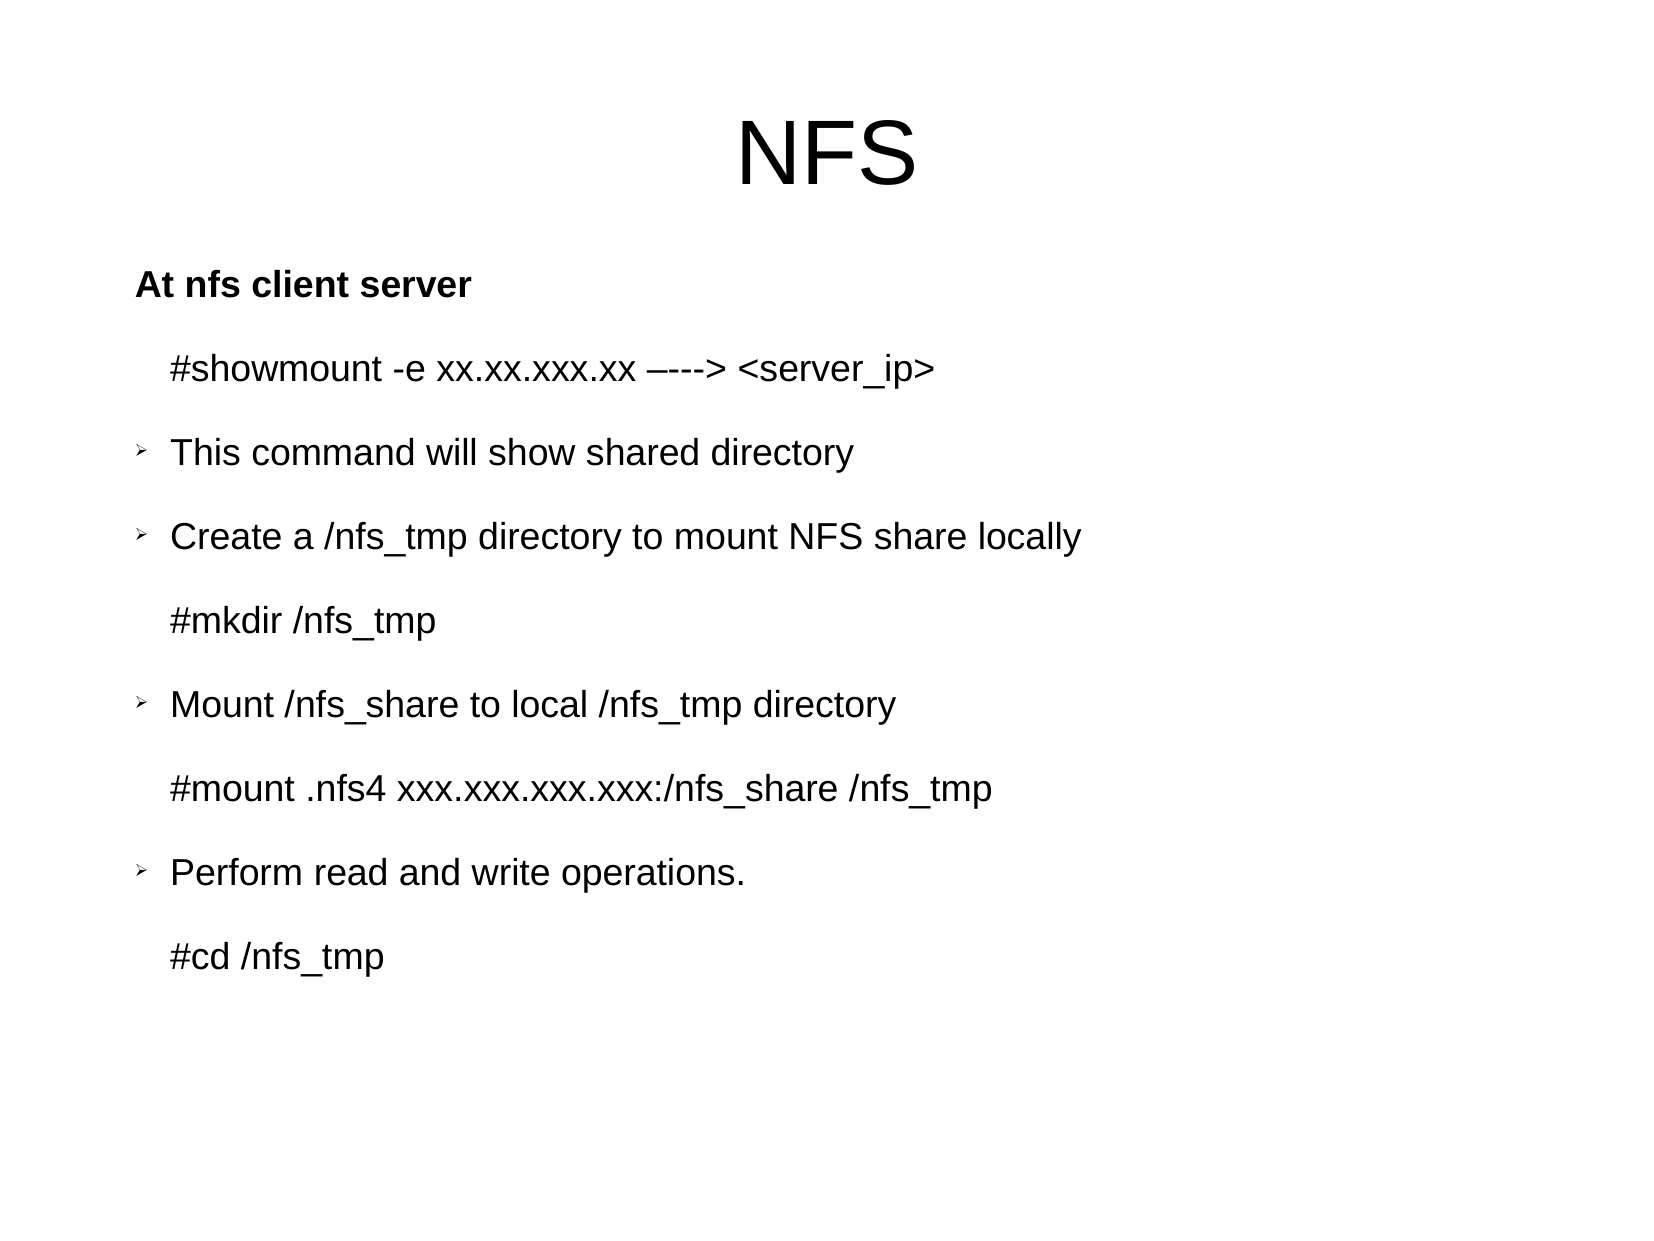

# NFS
At nfs client server
#showmount -e xx.xx.xxx.xx –---> <server_ip>
This command will show shared directory
Create a /nfs_tmp directory to mount NFS share locally
#mkdir /nfs_tmp
Mount /nfs_share to local /nfs_tmp directory
#mount .nfs4 xxx.xxx.xxx.xxx:/nfs_share /nfs_tmp
Perform read and write operations.
#cd /nfs_tmp